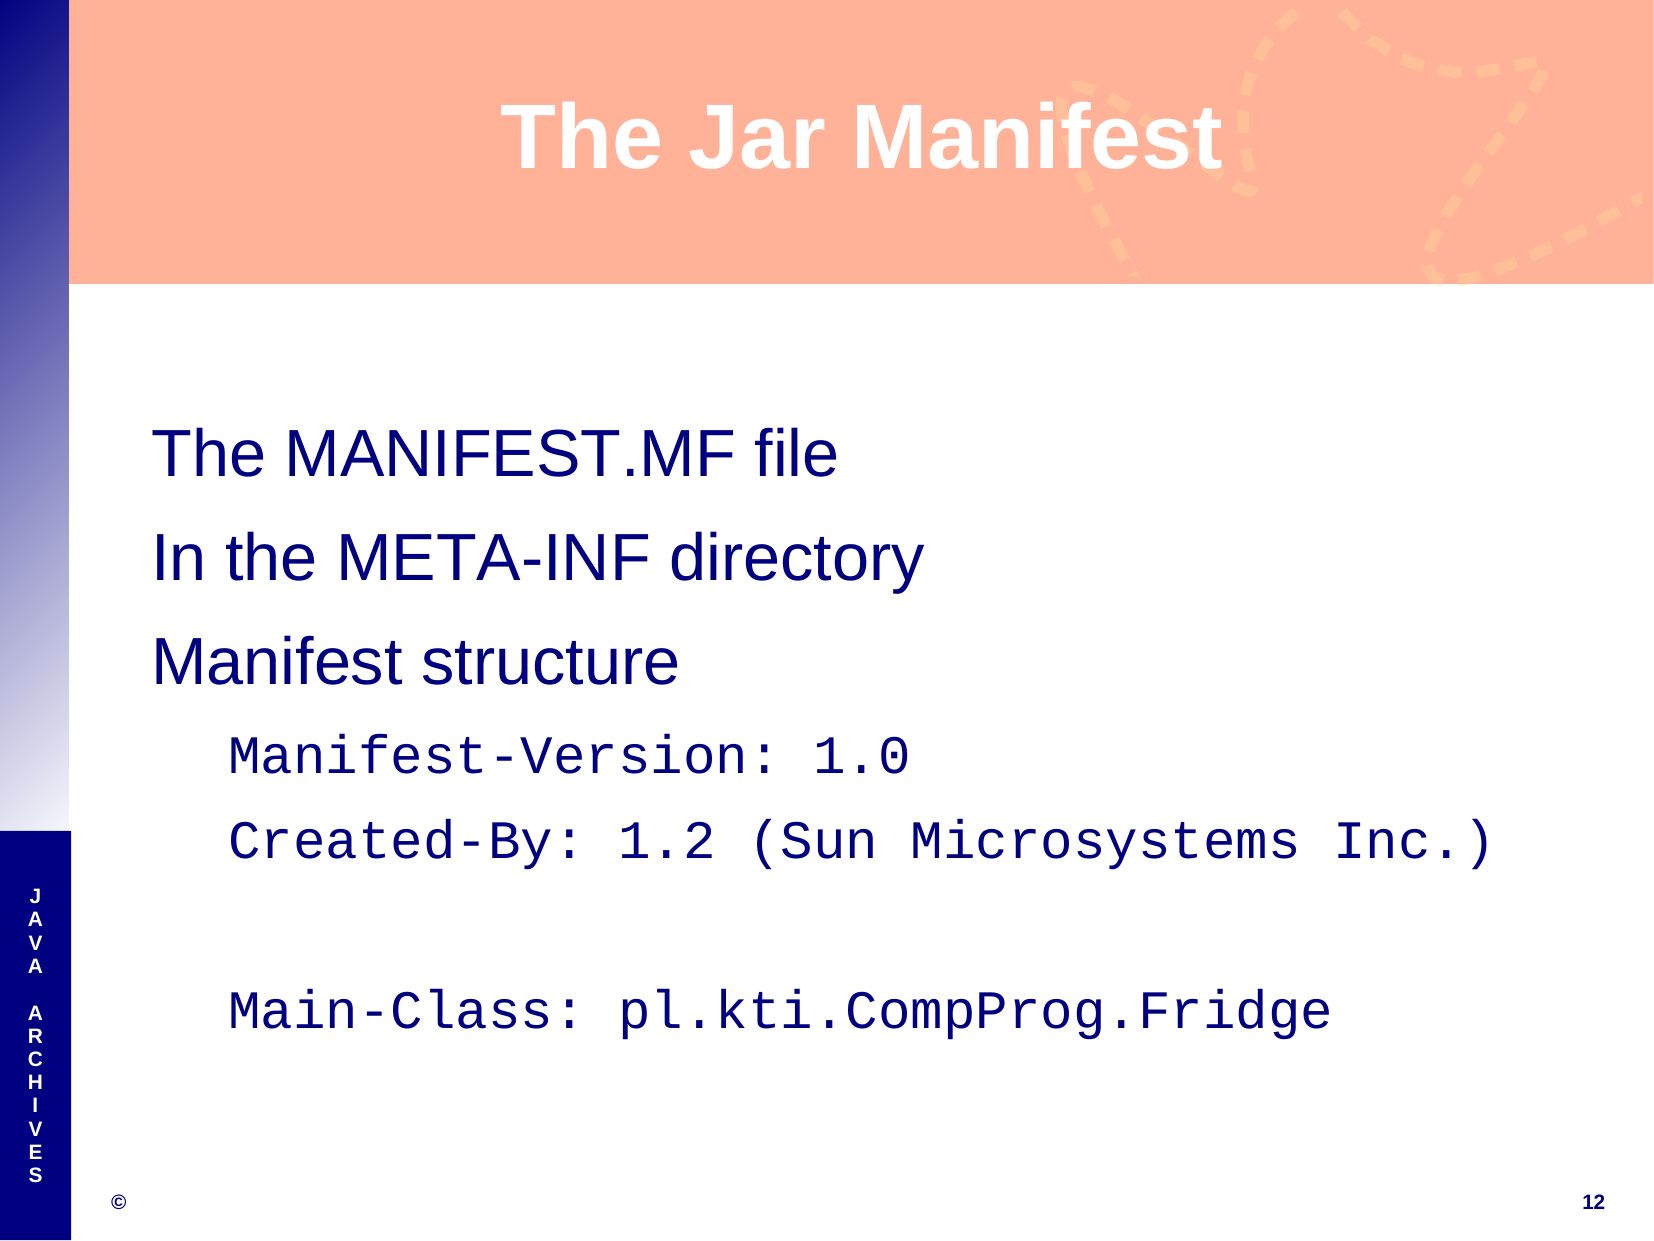

The Jar Manifest
# The MANIFEST.MF file
In the META-INF directory
Manifest structure
Manifest-Version: 1.0
Created-By: 1.2 (Sun Microsystems Inc.)
Main-Class: pl.kti.CompProg.Fridge
J
A
V
A
A
R
C
H
I
V
E
S